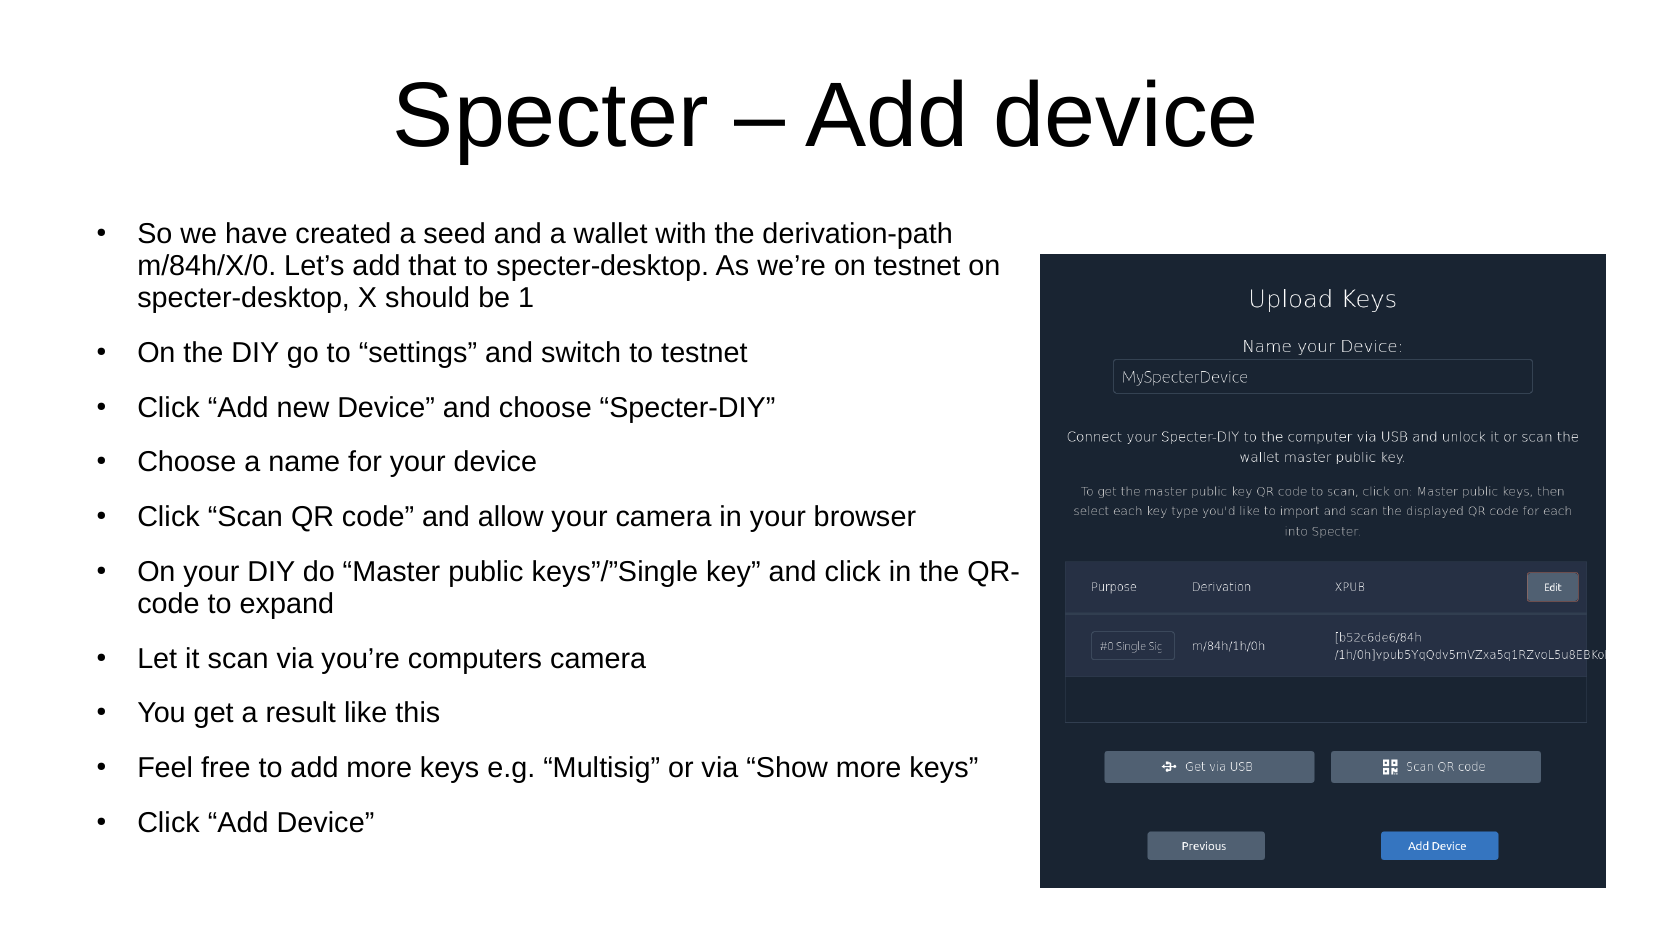

# Specter – Add device
So we have created a seed and a wallet with the derivation-path m/84h/X/0. Let’s add that to specter-desktop. As we’re on testnet on specter-desktop, X should be 1
On the DIY go to “settings” and switch to testnet
Click “Add new Device” and choose “Specter-DIY”
Choose a name for your device
Click “Scan QR code” and allow your camera in your browser
On your DIY do “Master public keys”/”Single key” and click in the QR-code to expand
Let it scan via you’re computers camera
You get a result like this
Feel free to add more keys e.g. “Multisig” or via “Show more keys”
Click “Add Device”